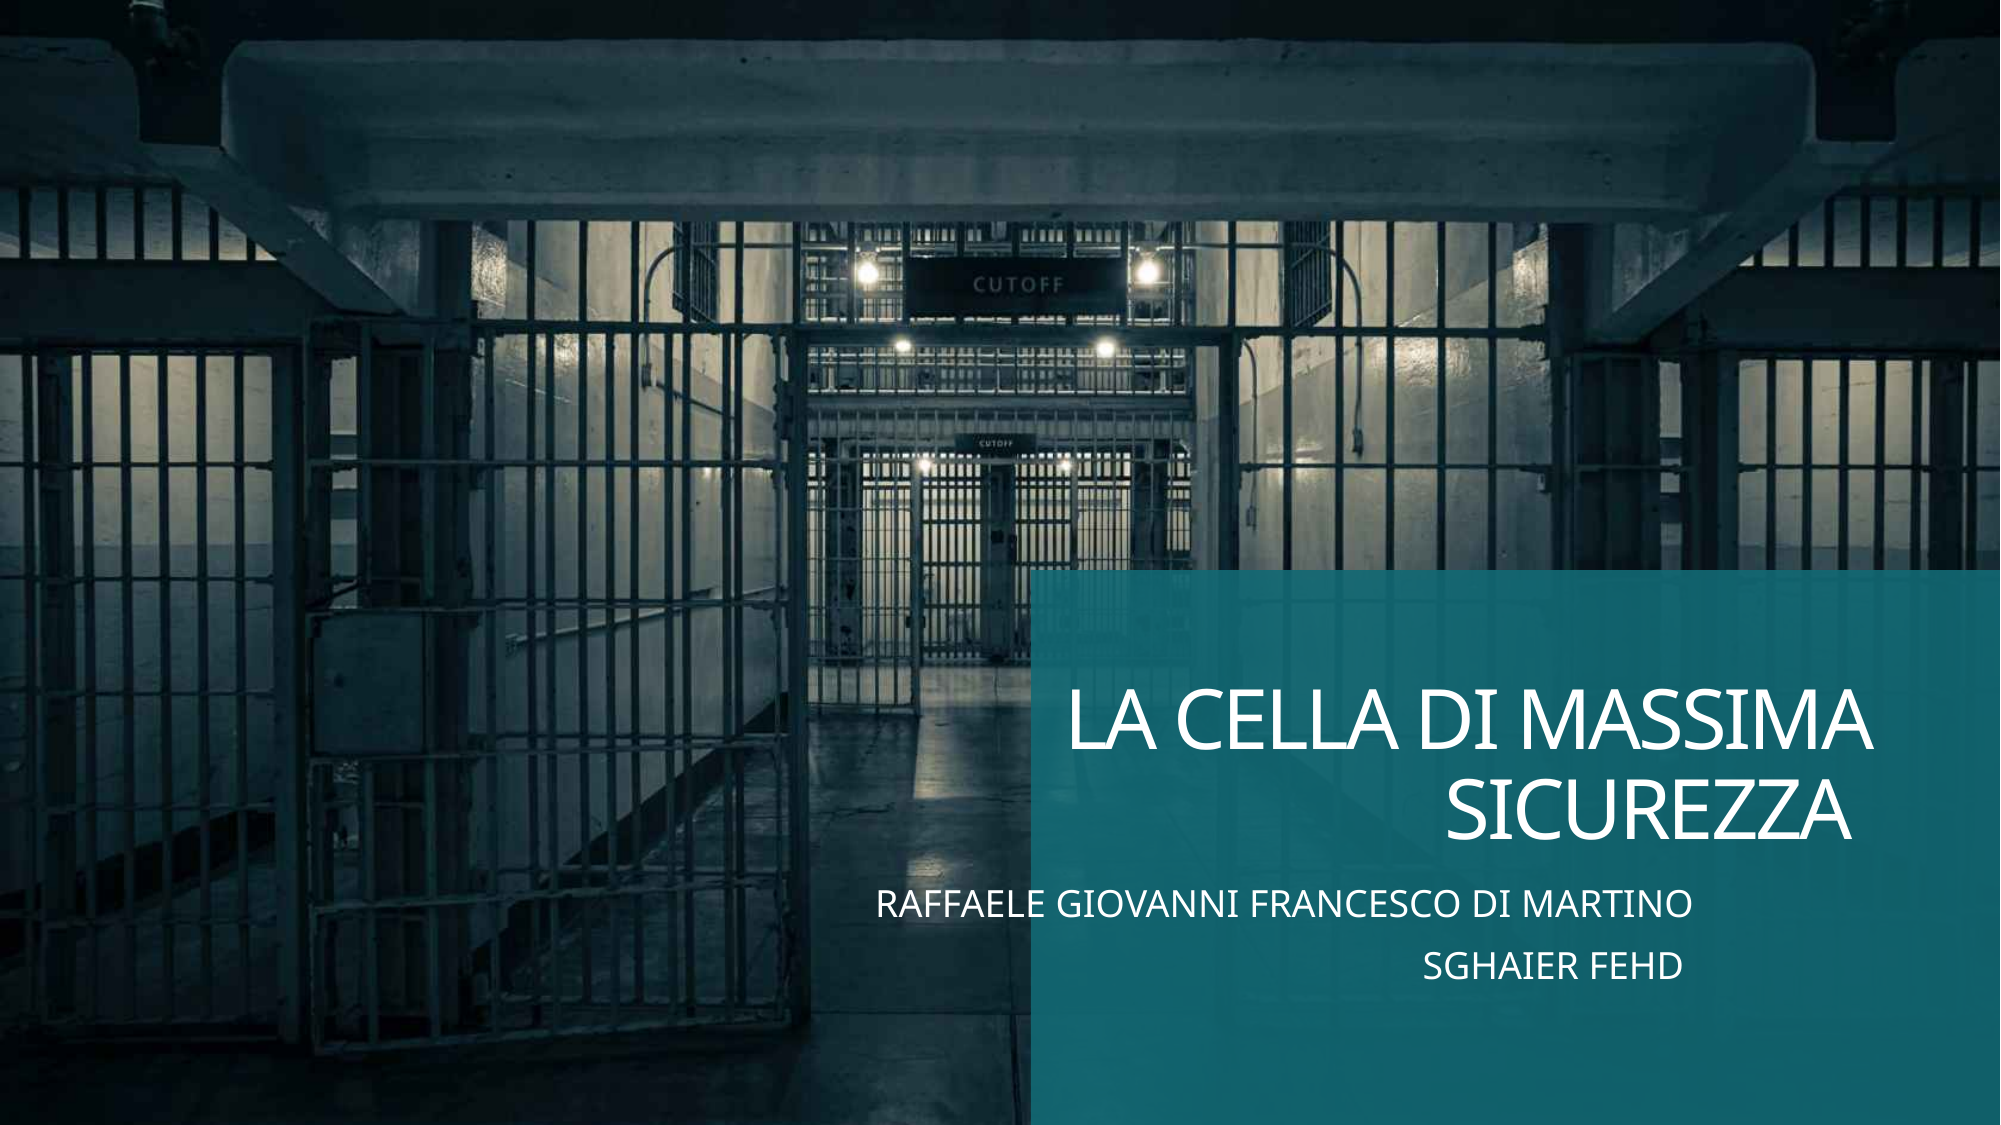

# LA CELLA DI MASSIMA SICUREZZA
RAFFAELE GIOVANNI FRANCESCO DI MARTINO
SGHAIER FEHD